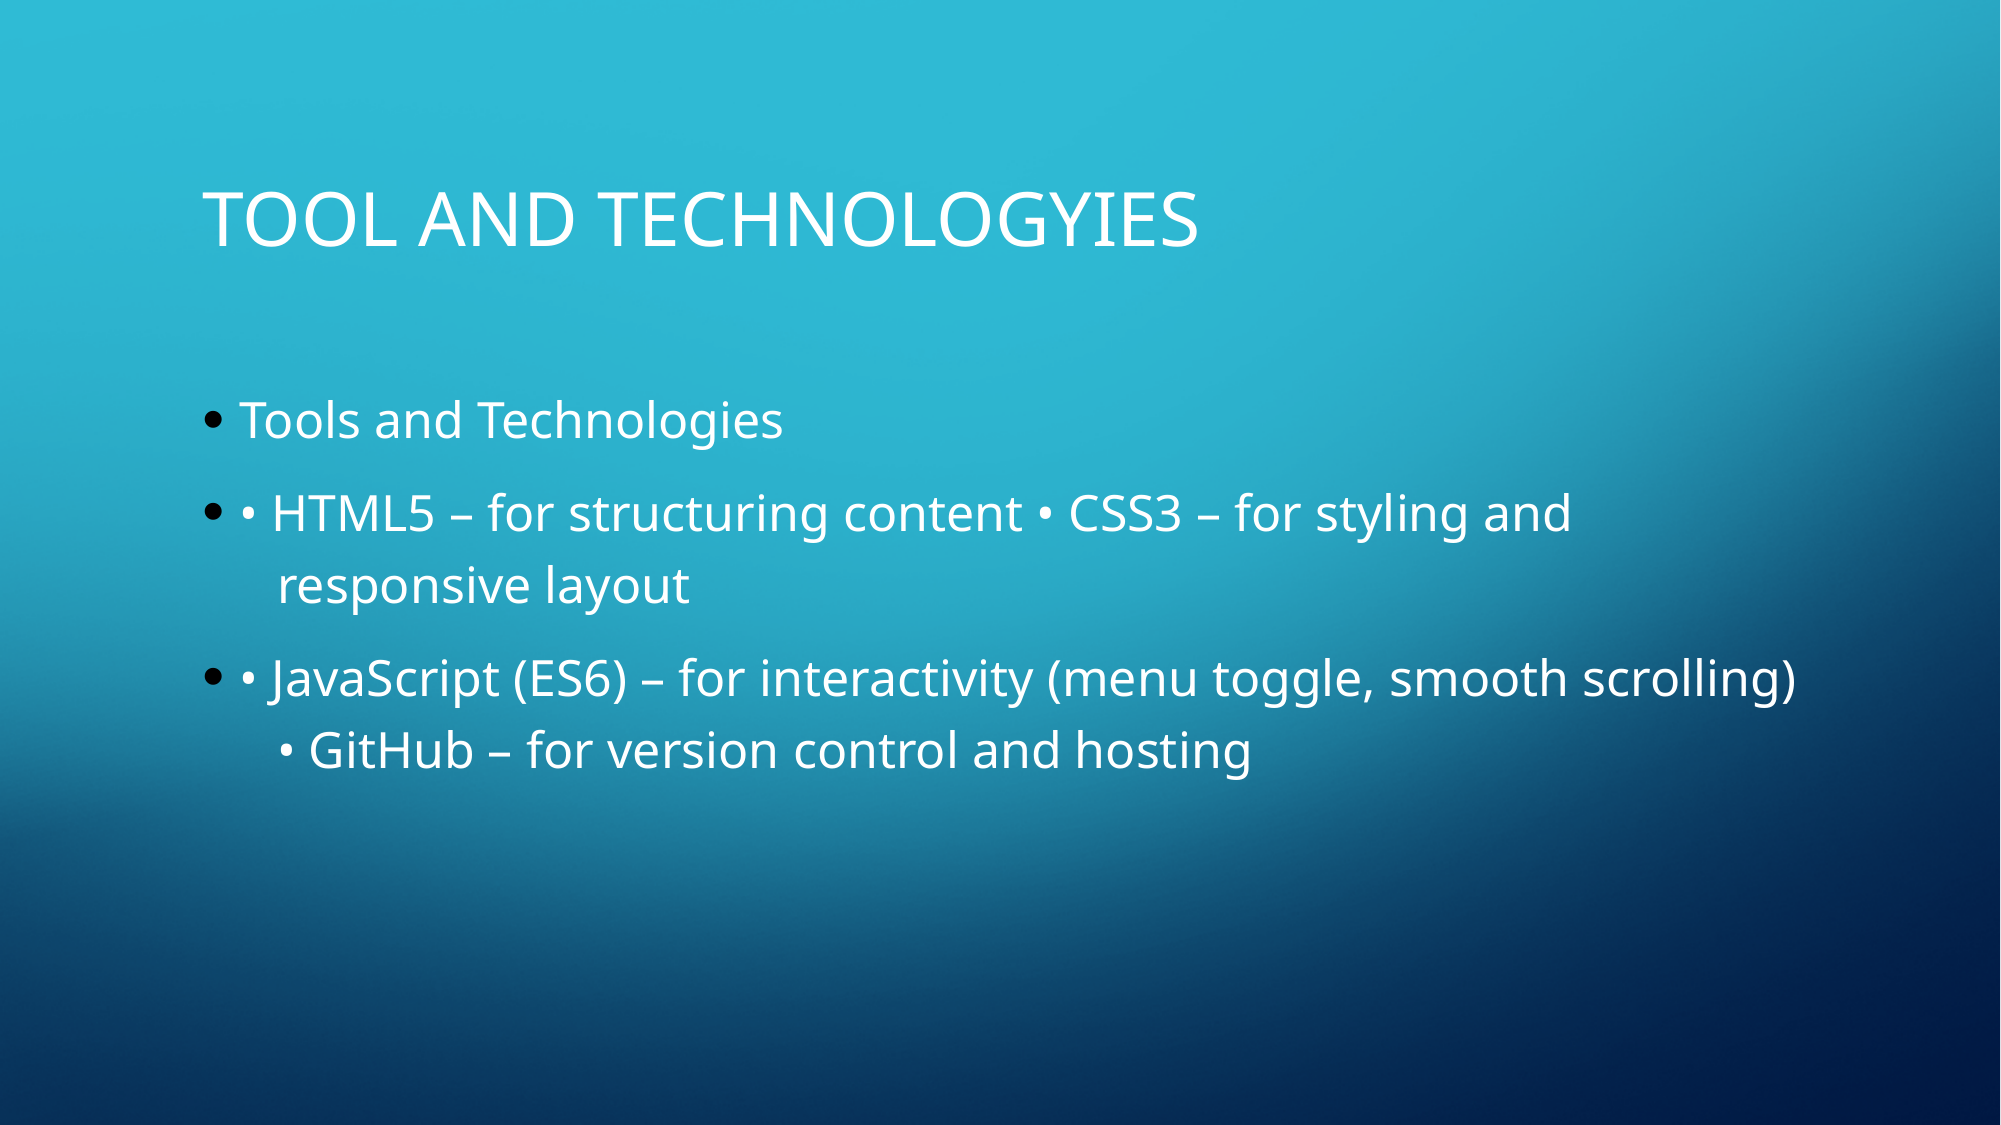

# Tool and technologyies
Tools and Technologies
• HTML5 – for structuring content • CSS3 – for styling and responsive layout
• JavaScript (ES6) – for interactivity (menu toggle, smooth scrolling) • GitHub – for version control and hosting